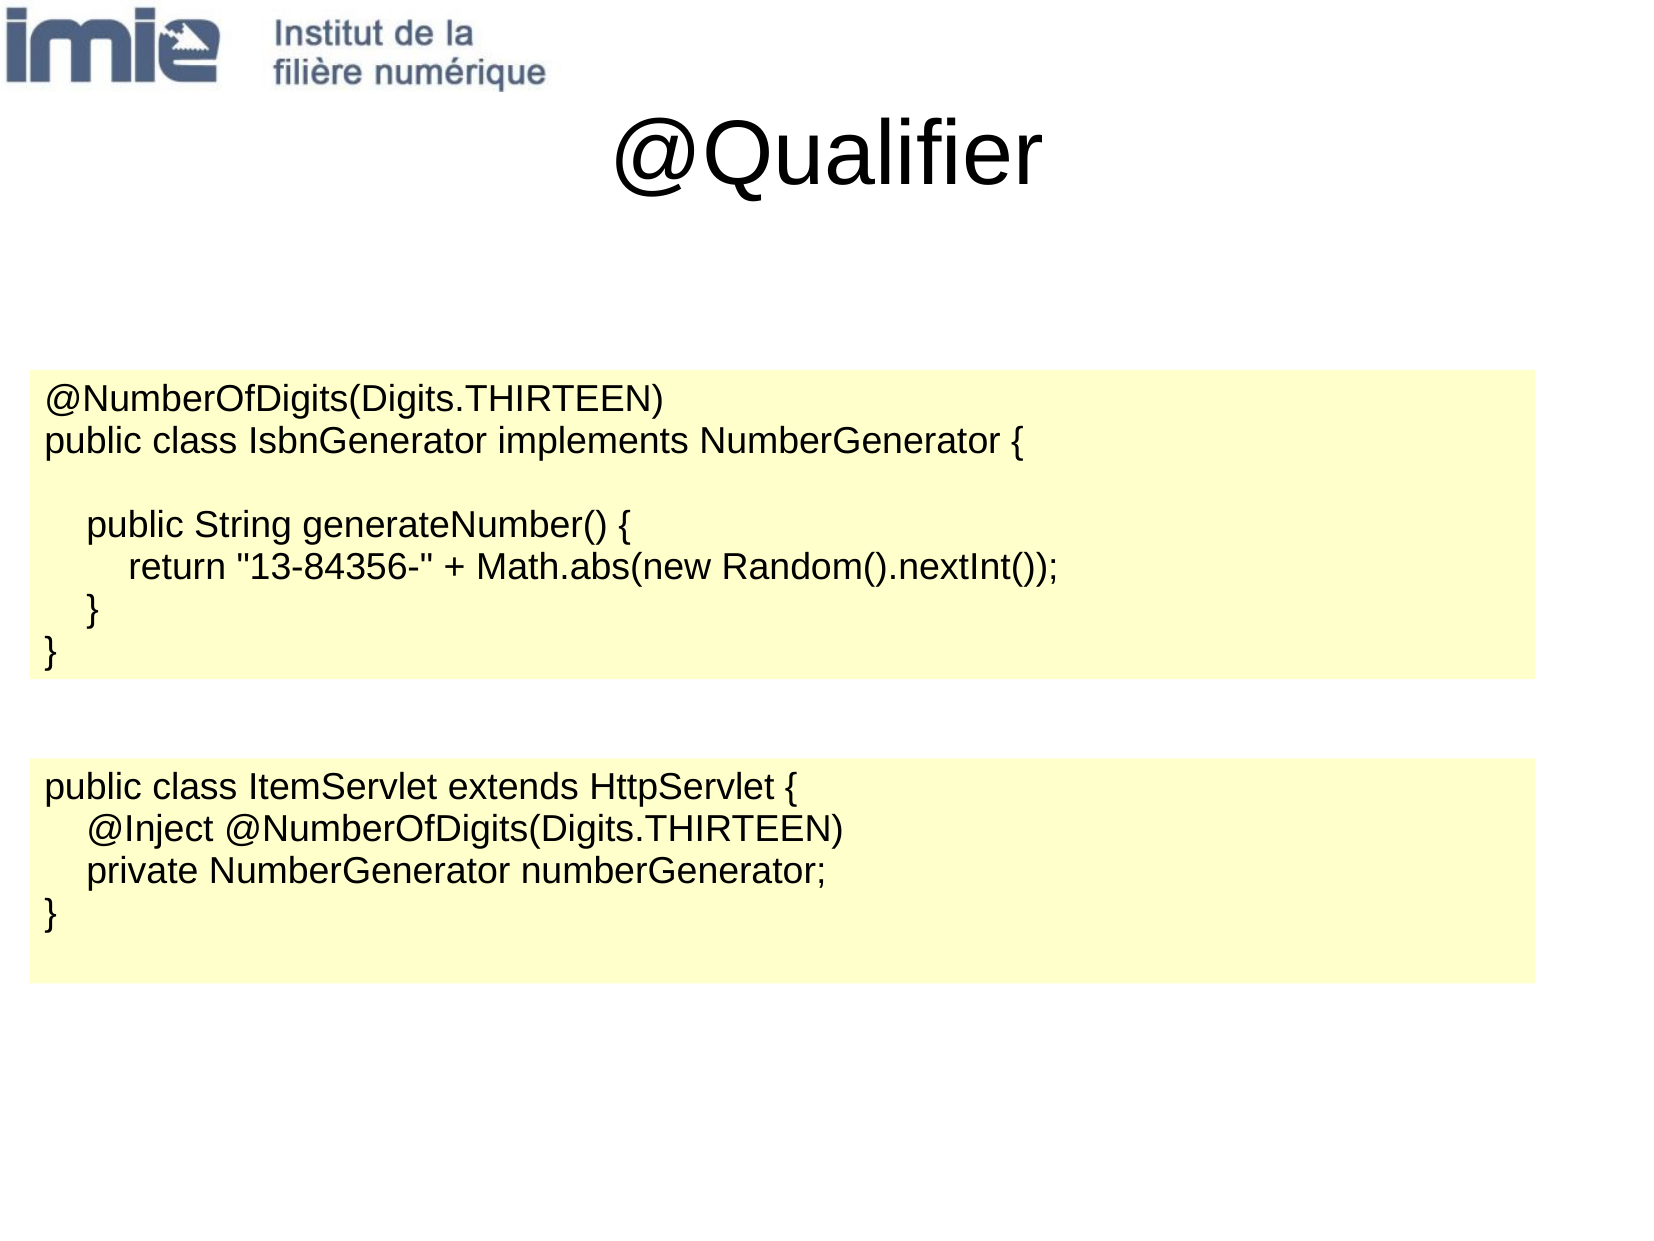

# @Qualifier
@NumberOfDigits(Digits.THIRTEEN)
public class IsbnGenerator implements NumberGenerator {
 public String generateNumber() {
 return "13-84356-" + Math.abs(new Random().nextInt());
 }
}
public class ItemServlet extends HttpServlet {
 @Inject @NumberOfDigits(Digits.THIRTEEN)
 private NumberGenerator numberGenerator;
}